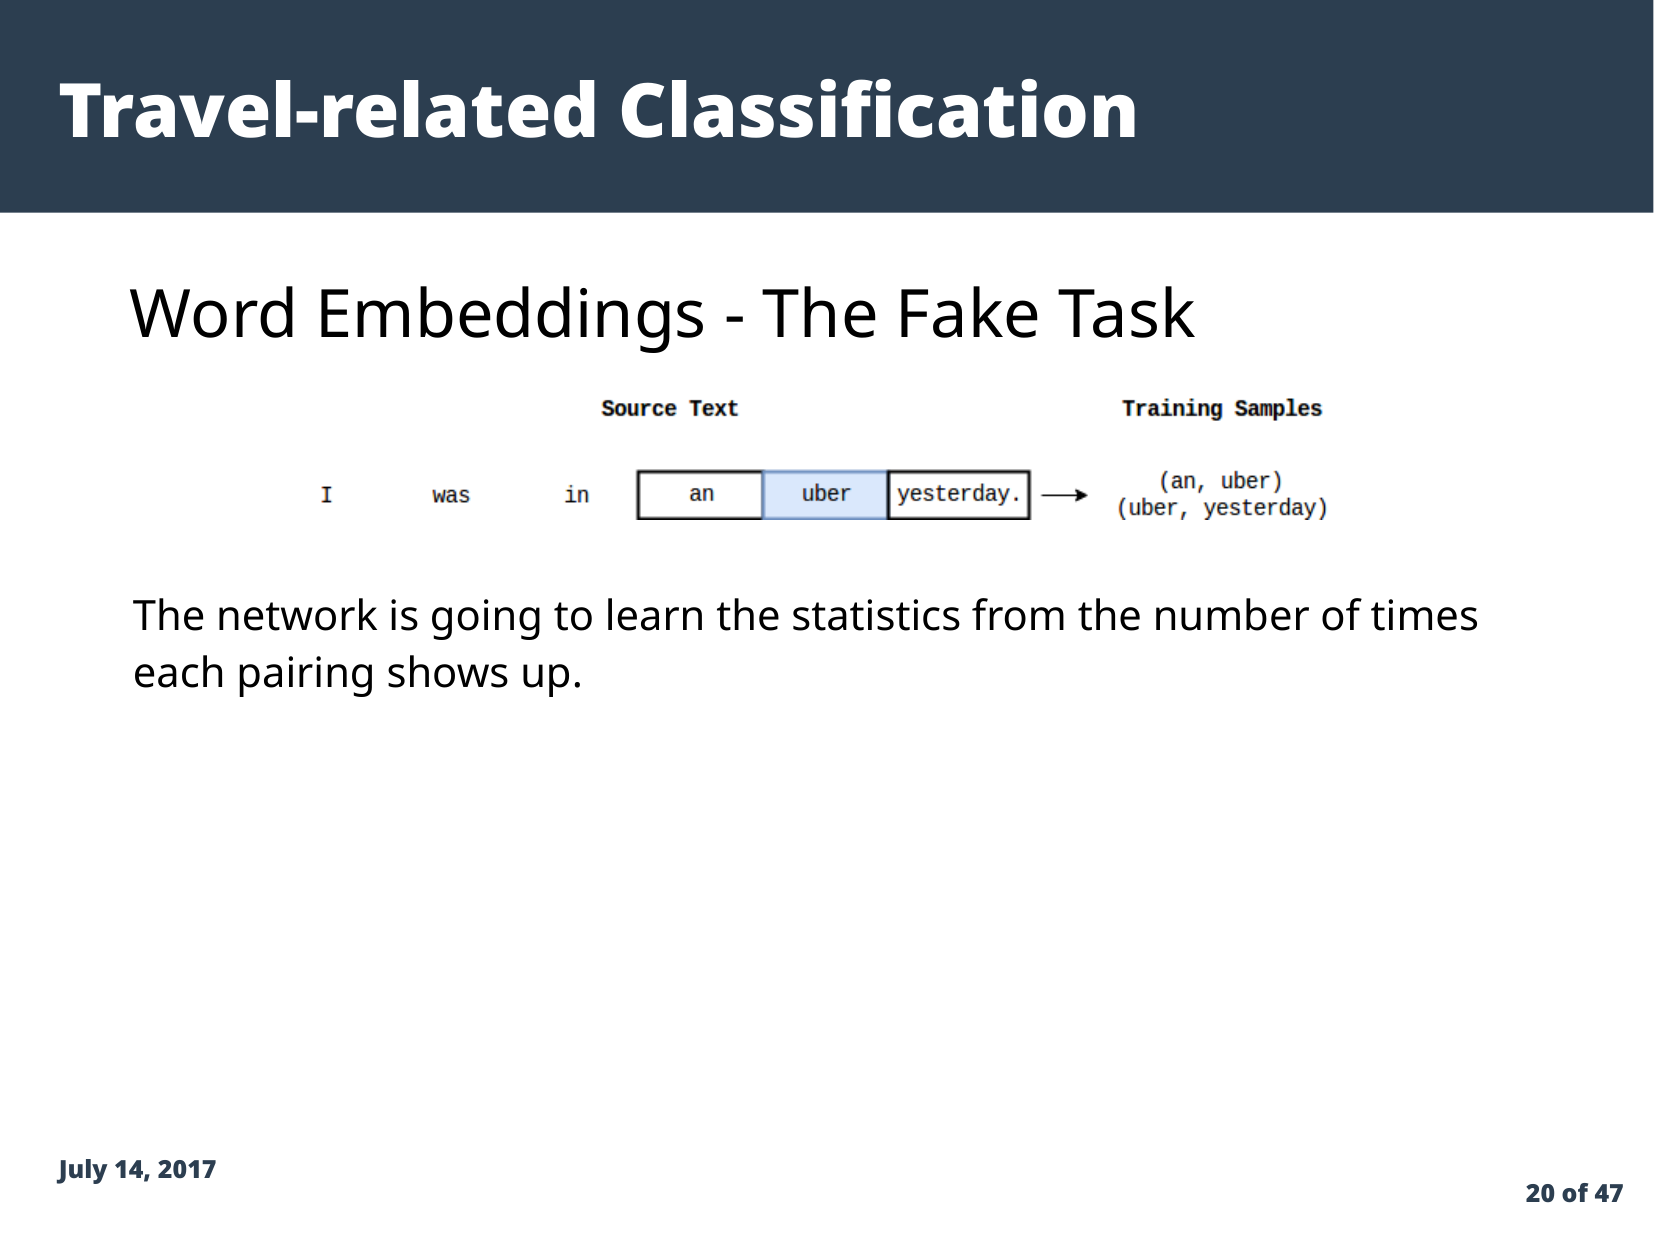

# Travel-related Classification
Word Embeddings - The Fake Task
The network is going to learn the statistics from the number of times each pairing shows up.
July 14, 2017
20